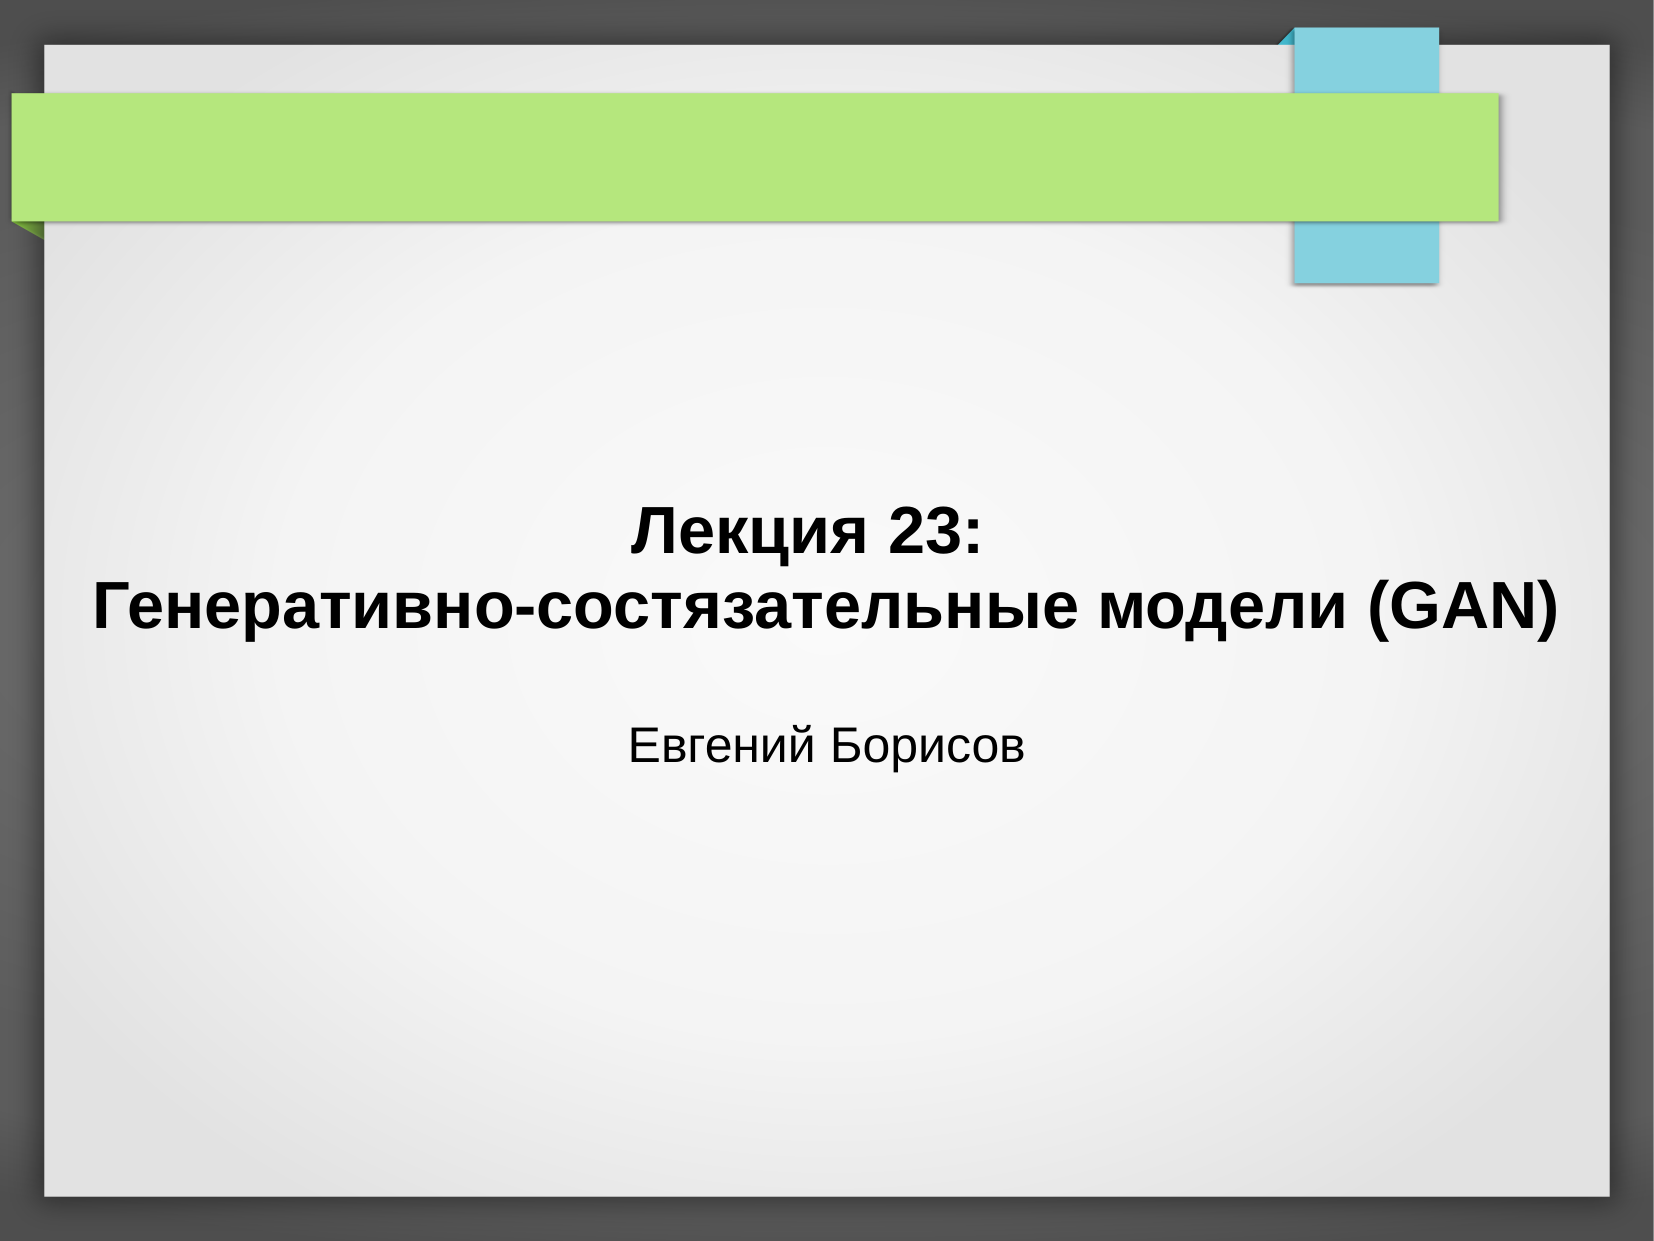

# Лекция 23:
Генеративно-состязательные модели (GAN)
Евгений Борисов